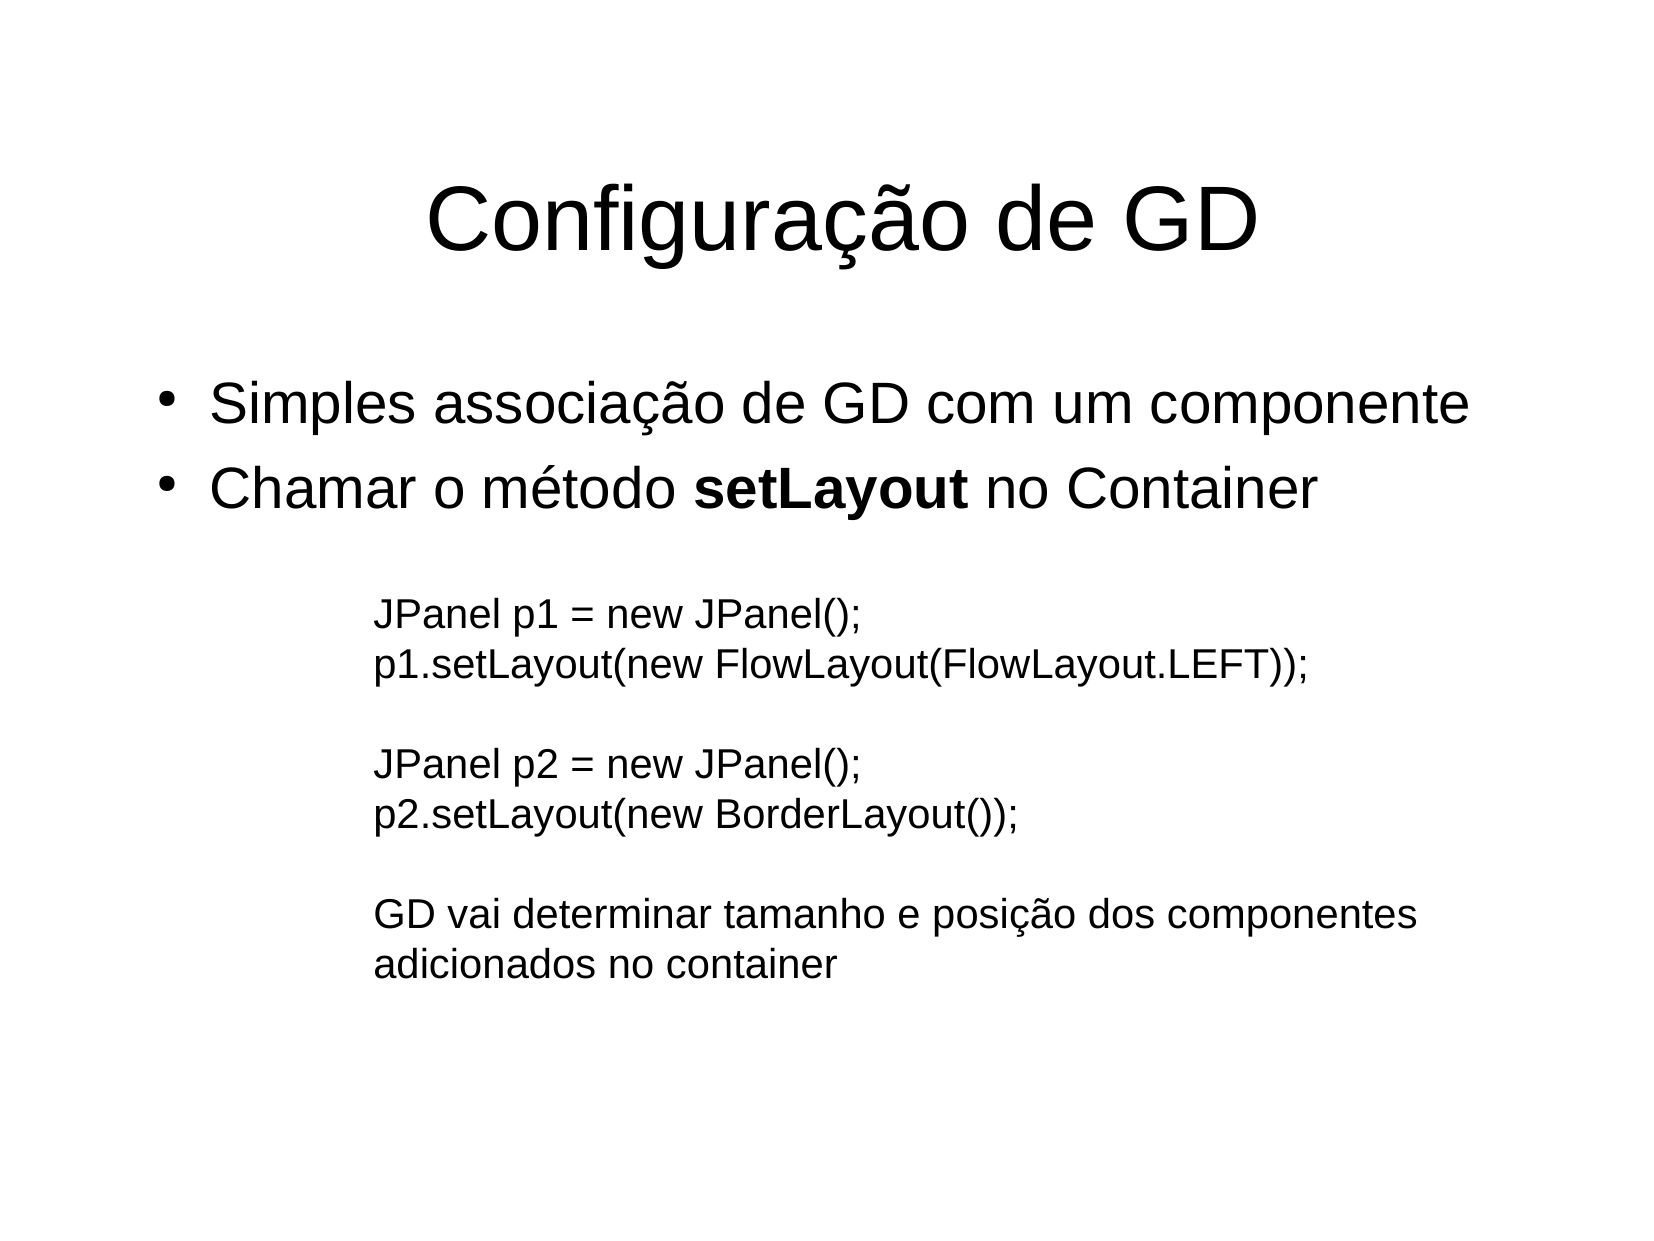

# Configuração de GD
Simples associação de GD com um componente
Chamar o método setLayout no Container
JPanel p1 = new JPanel();
p1.setLayout(new FlowLayout(FlowLayout.LEFT));
JPanel p2 = new JPanel();
p2.setLayout(new BorderLayout());
GD vai determinar tamanho e posição dos componentes
adicionados no container